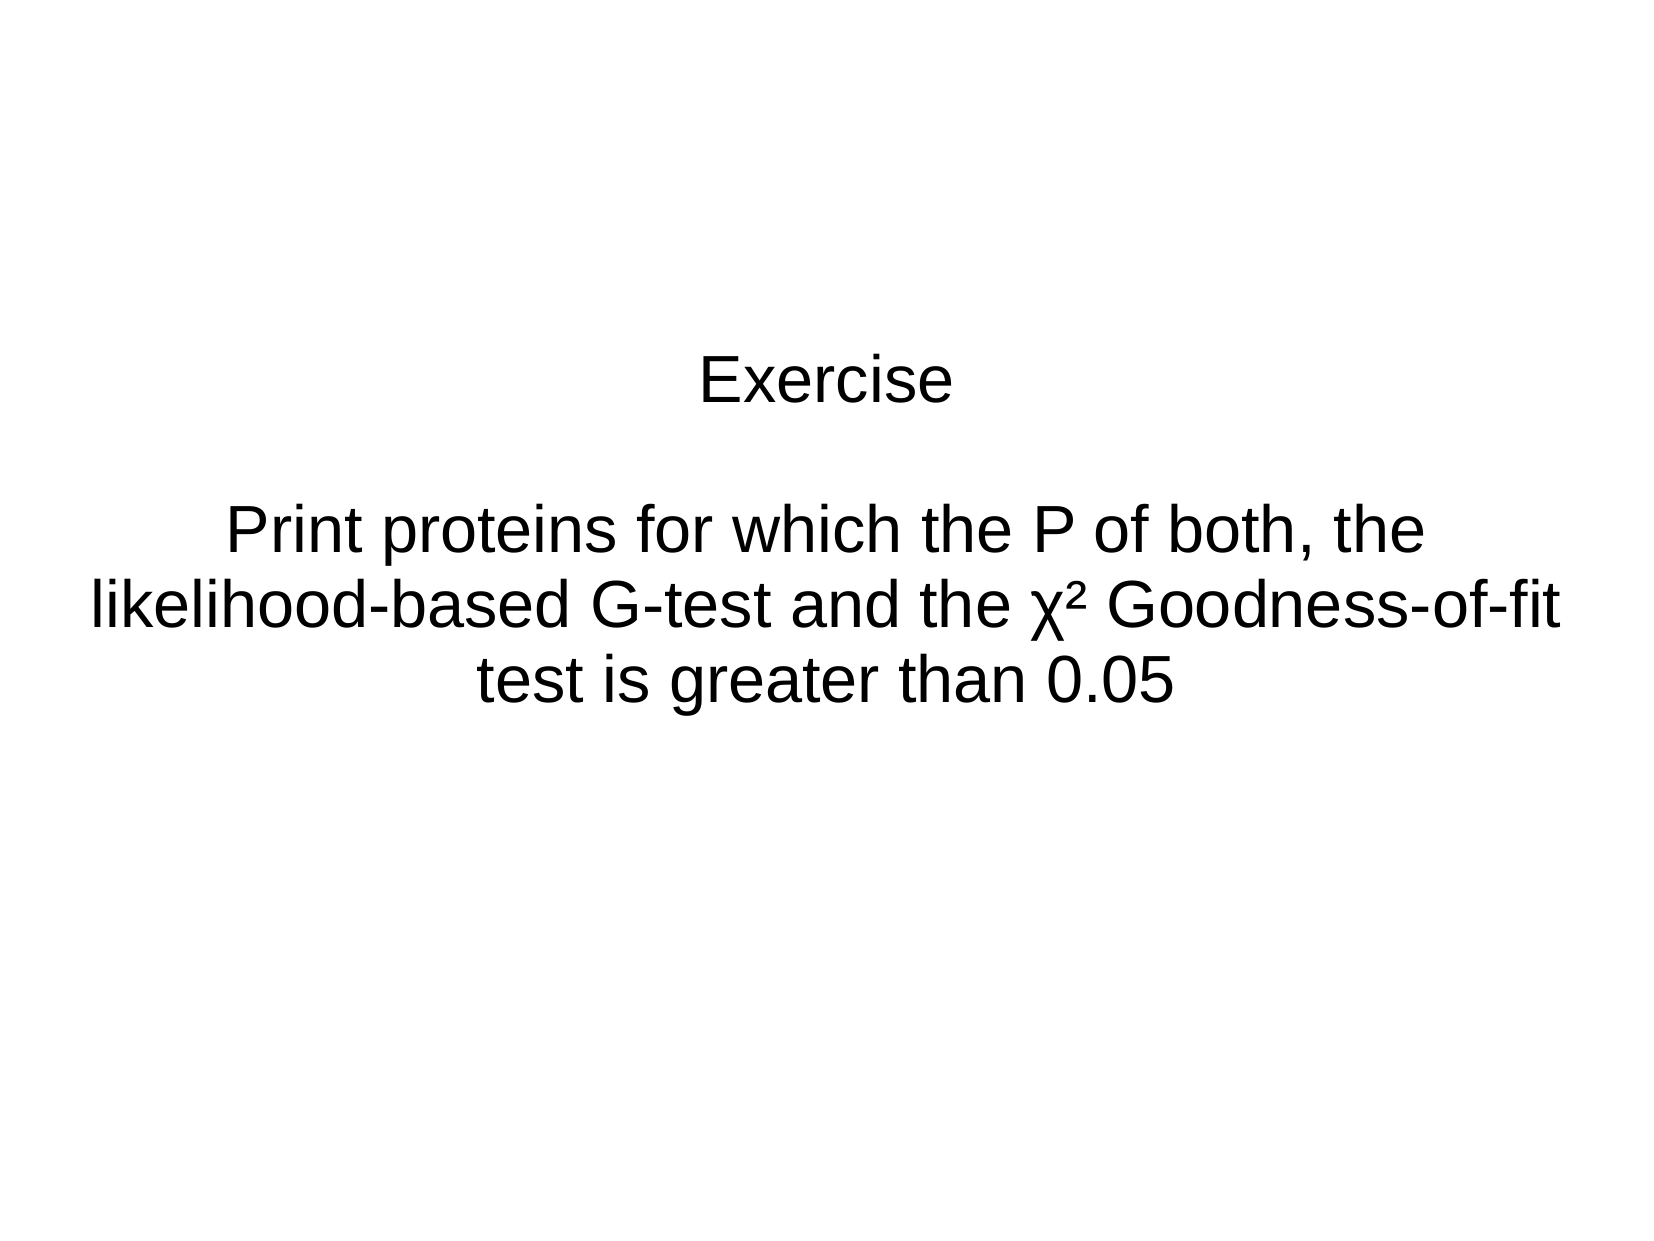

# Exercise
Print proteins for which the P of both, the likelihood-based G-test and the χ² Goodness-of-fit test is greater than 0.05